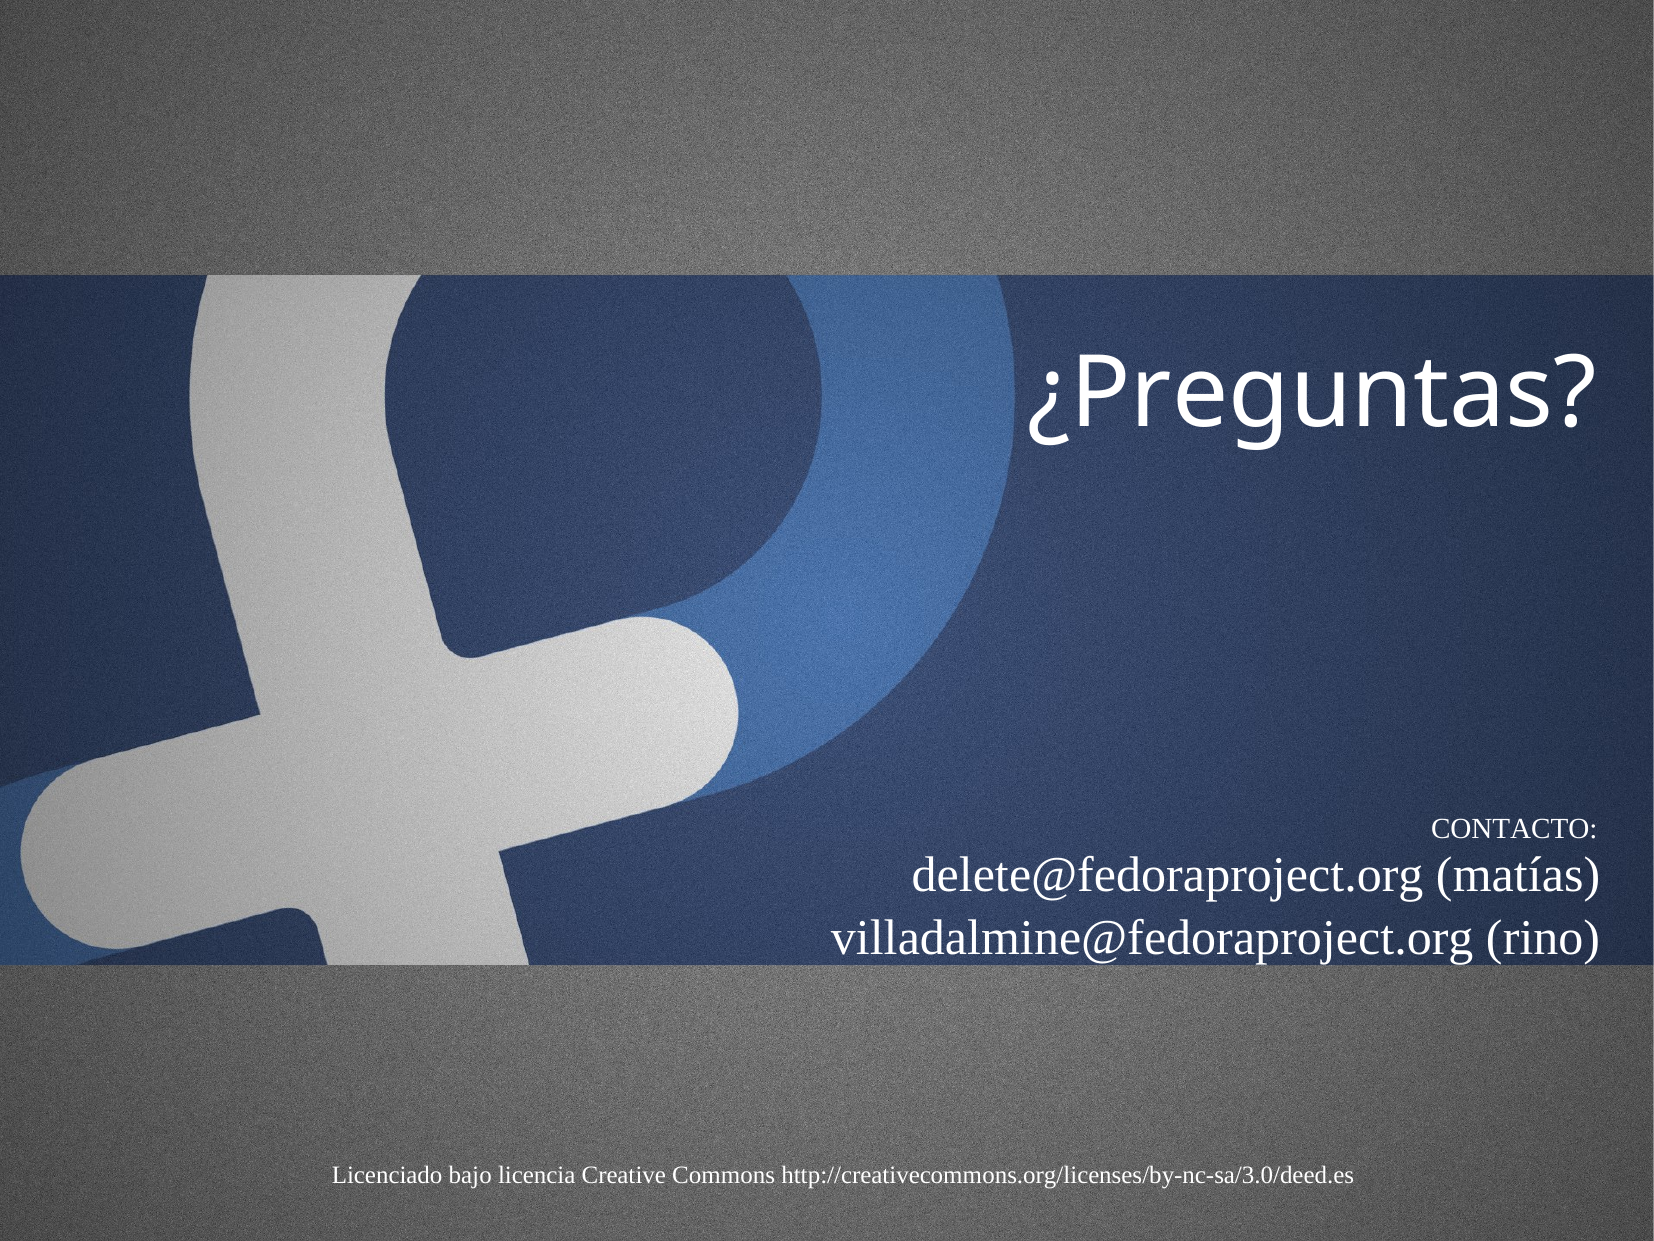

¿Preguntas?
CONTACTO:
delete@fedoraproject.org (matías)
villadalmine@fedoraproject.org (rino)
Licenciado bajo licencia Creative Commons http://creativecommons.org/licenses/by-nc-sa/3.0/deed.es